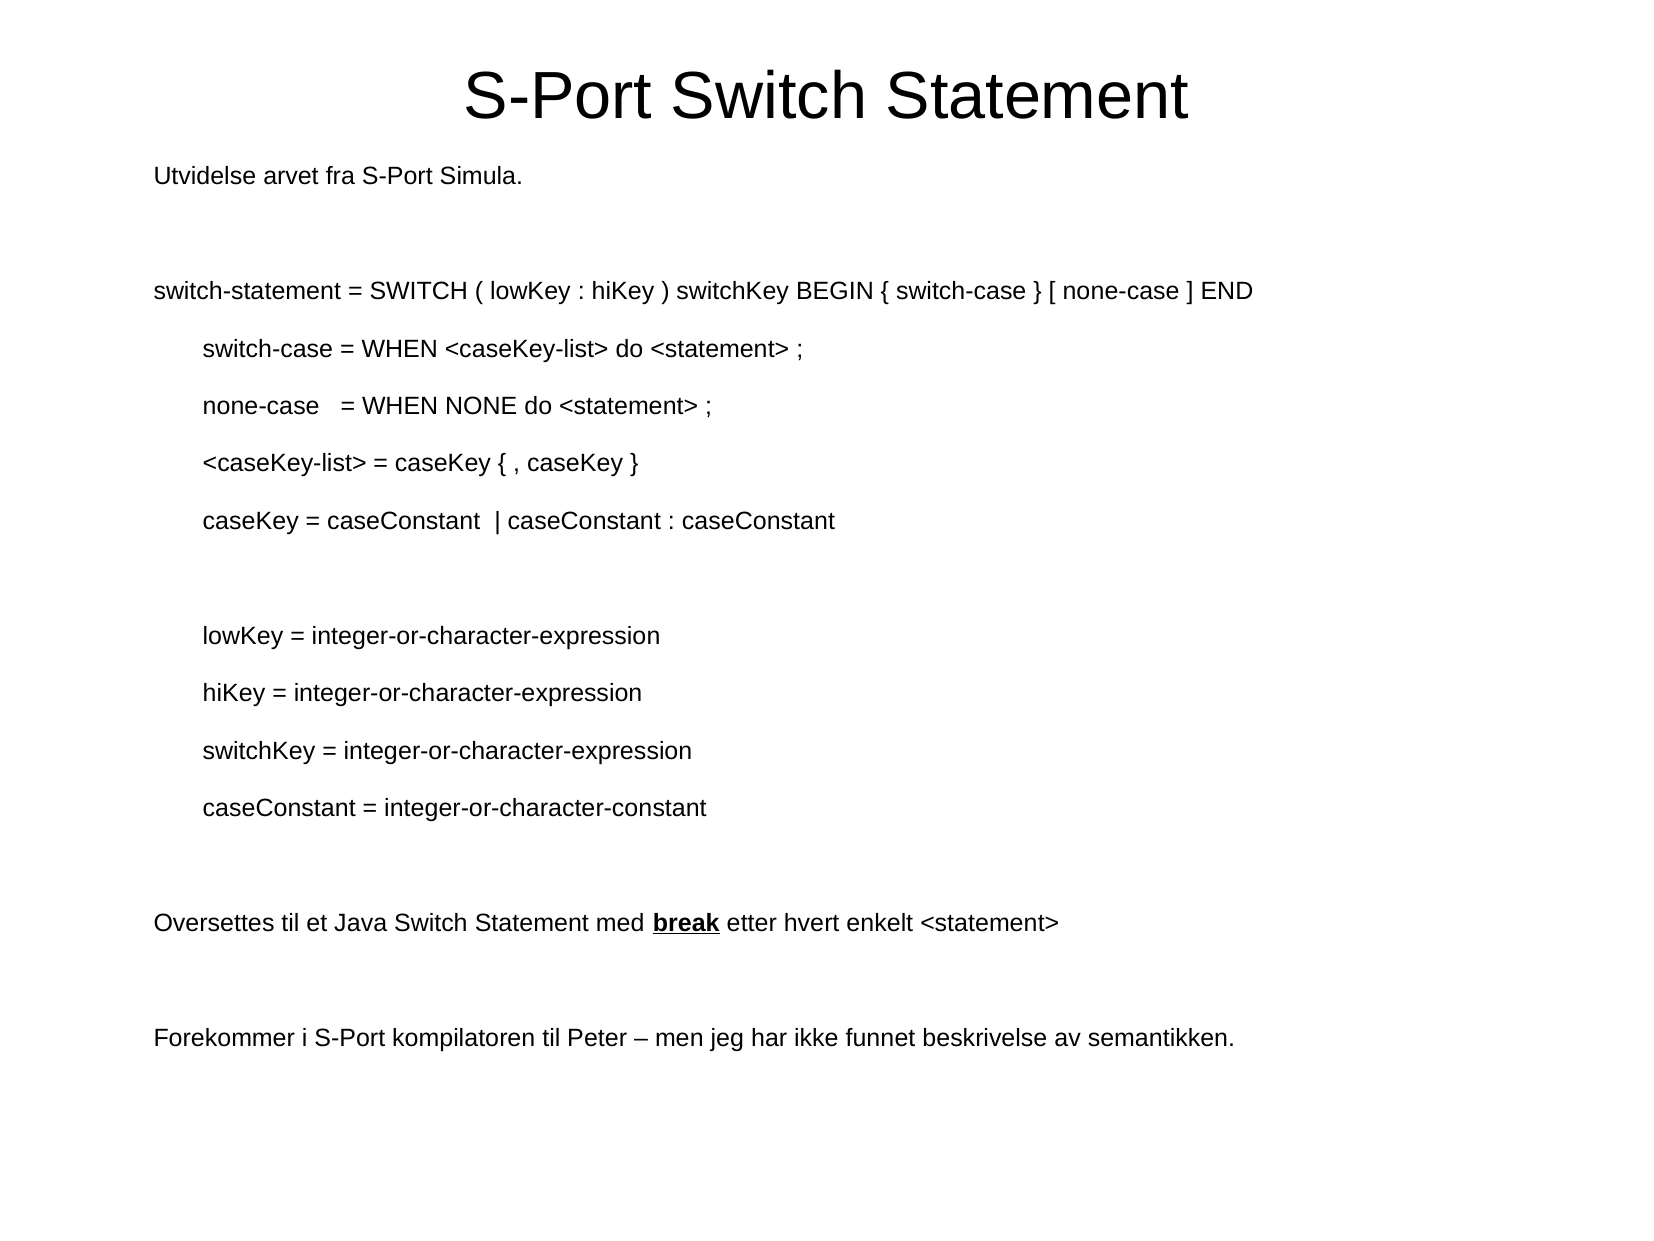

# S-Port Switch Statement
Utvidelse arvet fra S-Port Simula.
switch-statement = SWITCH ( lowKey : hiKey ) switchKey BEGIN { switch-case } [ none-case ] END
 switch-case = WHEN <caseKey-list> do <statement> ;
 none-case = WHEN NONE do <statement> ;
 <caseKey-list> = caseKey { , caseKey }
 caseKey = caseConstant | caseConstant : caseConstant
 lowKey = integer-or-character-expression
 hiKey = integer-or-character-expression
 switchKey = integer-or-character-expression
 caseConstant = integer-or-character-constant
Oversettes til et Java Switch Statement med break etter hvert enkelt <statement>
Forekommer i S-Port kompilatoren til Peter – men jeg har ikke funnet beskrivelse av semantikken.